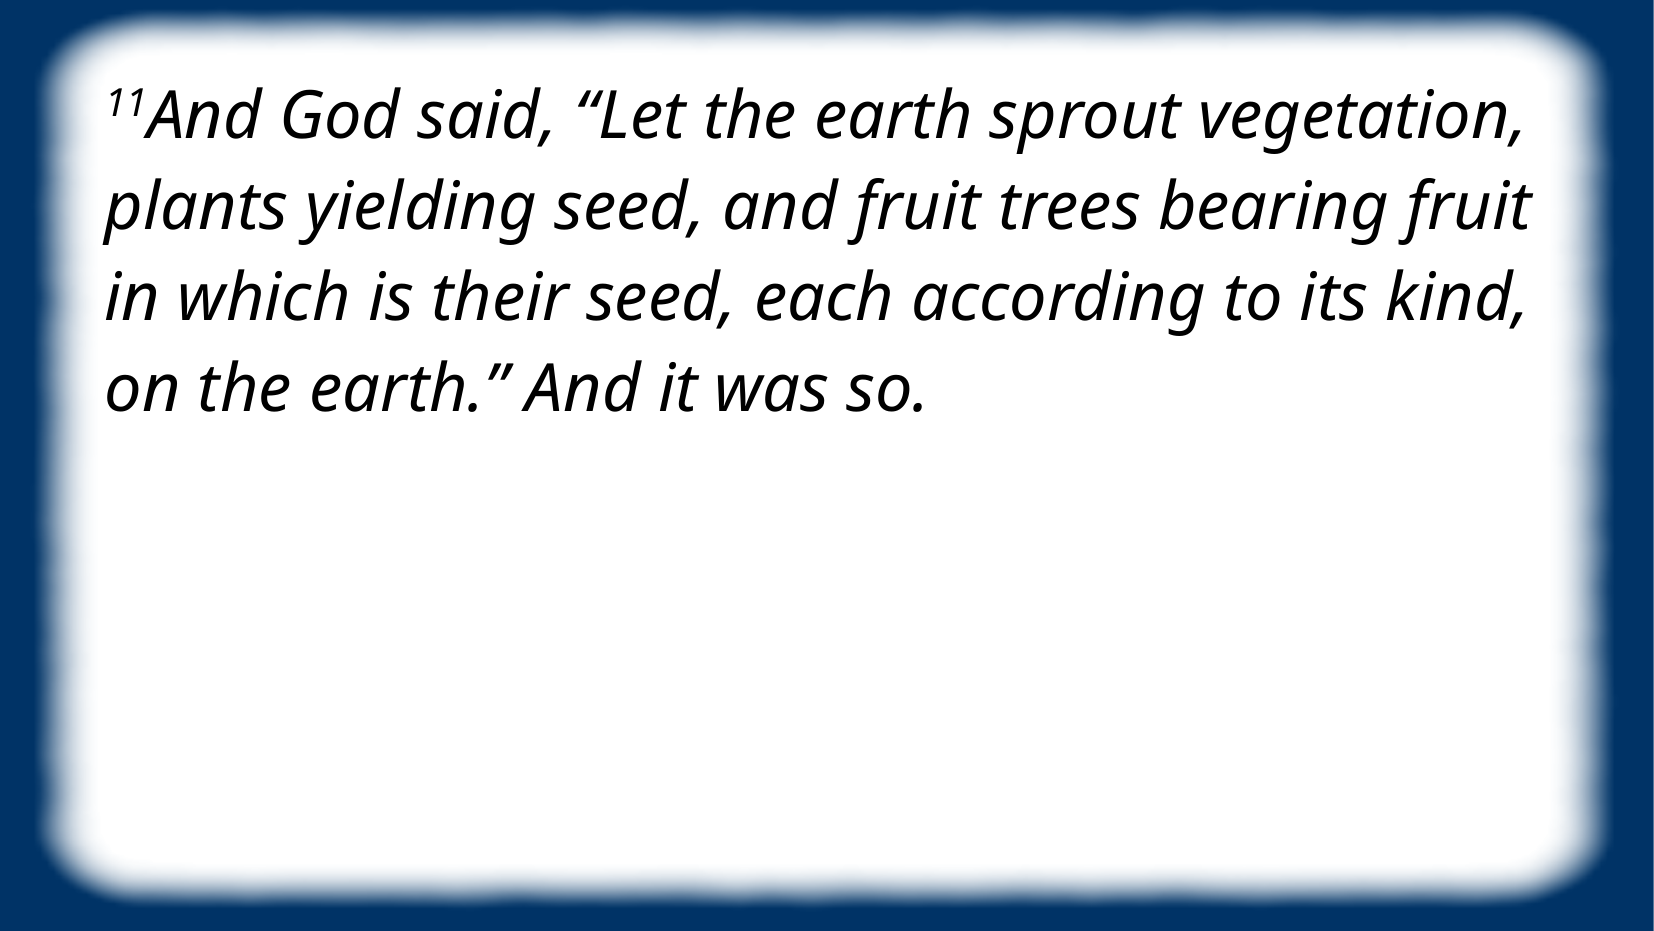

11And God said, “Let the earth sprout vegetation, plants yielding seed, and fruit trees bearing fruit in which is their seed, each according to its kind, on the earth.” And it was so.